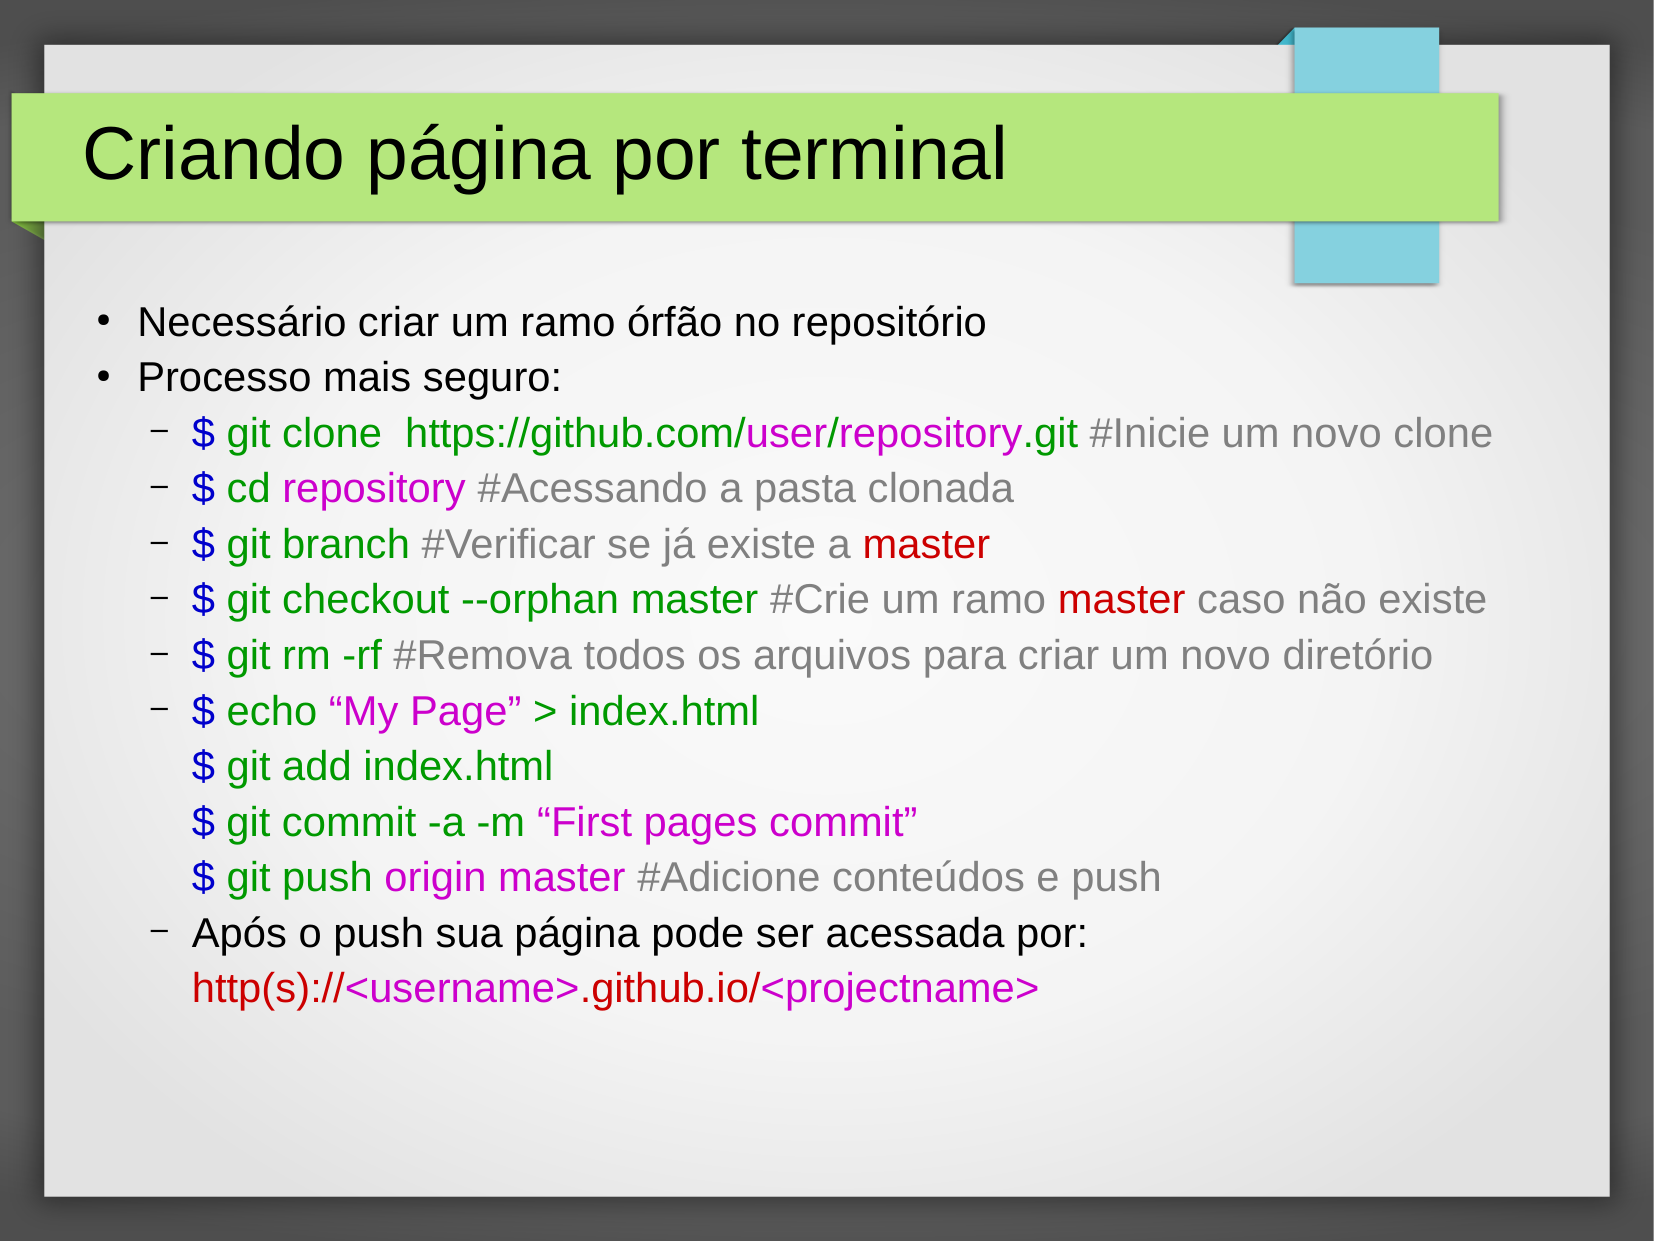

# Criando página por terminal
Necessário criar um ramo órfão no repositório
Processo mais seguro:
$ git clone https://github.com/user/repository.git #Inicie um novo clone
$ cd repository #Acessando a pasta clonada
$ git branch #Verificar se já existe a master
$ git checkout --orphan master #Crie um ramo master caso não existe
$ git rm -rf #Remova todos os arquivos para criar um novo diretório
$ echo “My Page” > index.html
$ git add index.html
$ git commit -a -m “First pages commit”
$ git push origin master #Adicione conteúdos e push
Após o push sua página pode ser acessada por:
http(s)://<username>.github.io/<projectname>